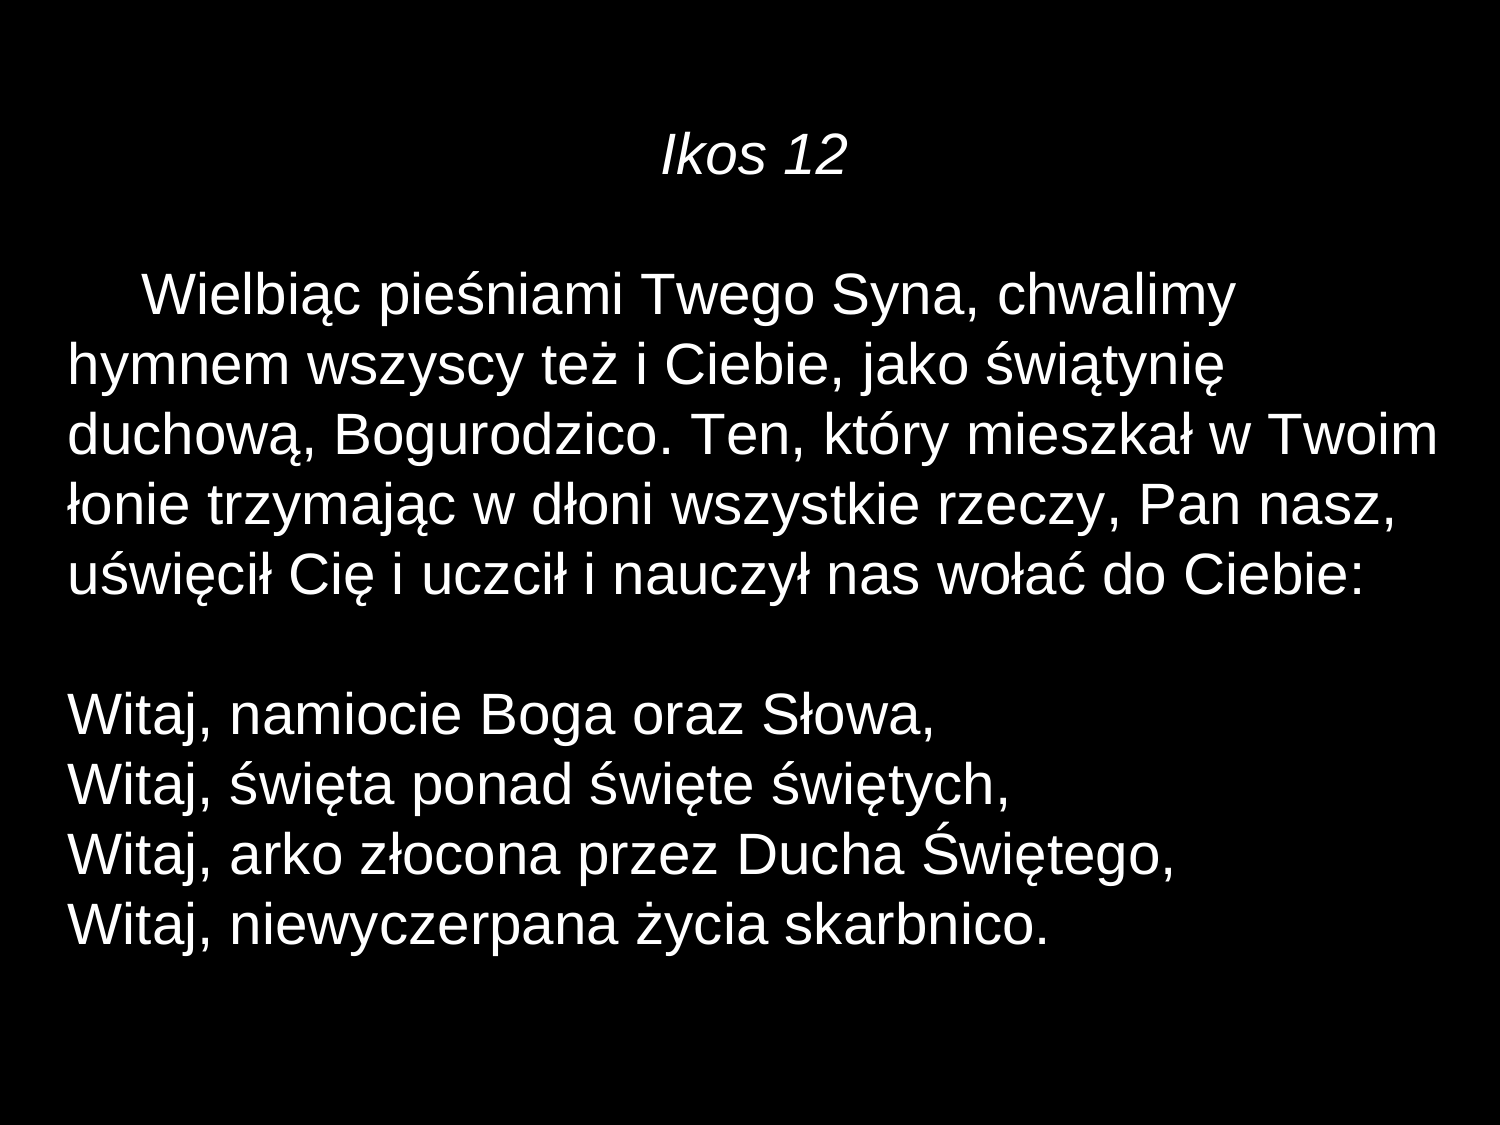

Ikos 12
	Wielbiąc pieśniami Twego Syna, chwalimy hymnem wszyscy też i Ciebie, jako świątynię duchową, Bogurodzico. Ten, który mieszkał w Twoim łonie trzymając w dłoni wszystkie rzeczy, Pan nasz, uświęcił Cię i uczcił i nauczył nas wołać do Ciebie:
Witaj, namiocie Boga oraz Słowa,
Witaj, święta ponad święte świętych,
Witaj, arko złocona przez Ducha Świętego,
Witaj, niewyczerpana życia skarbnico.